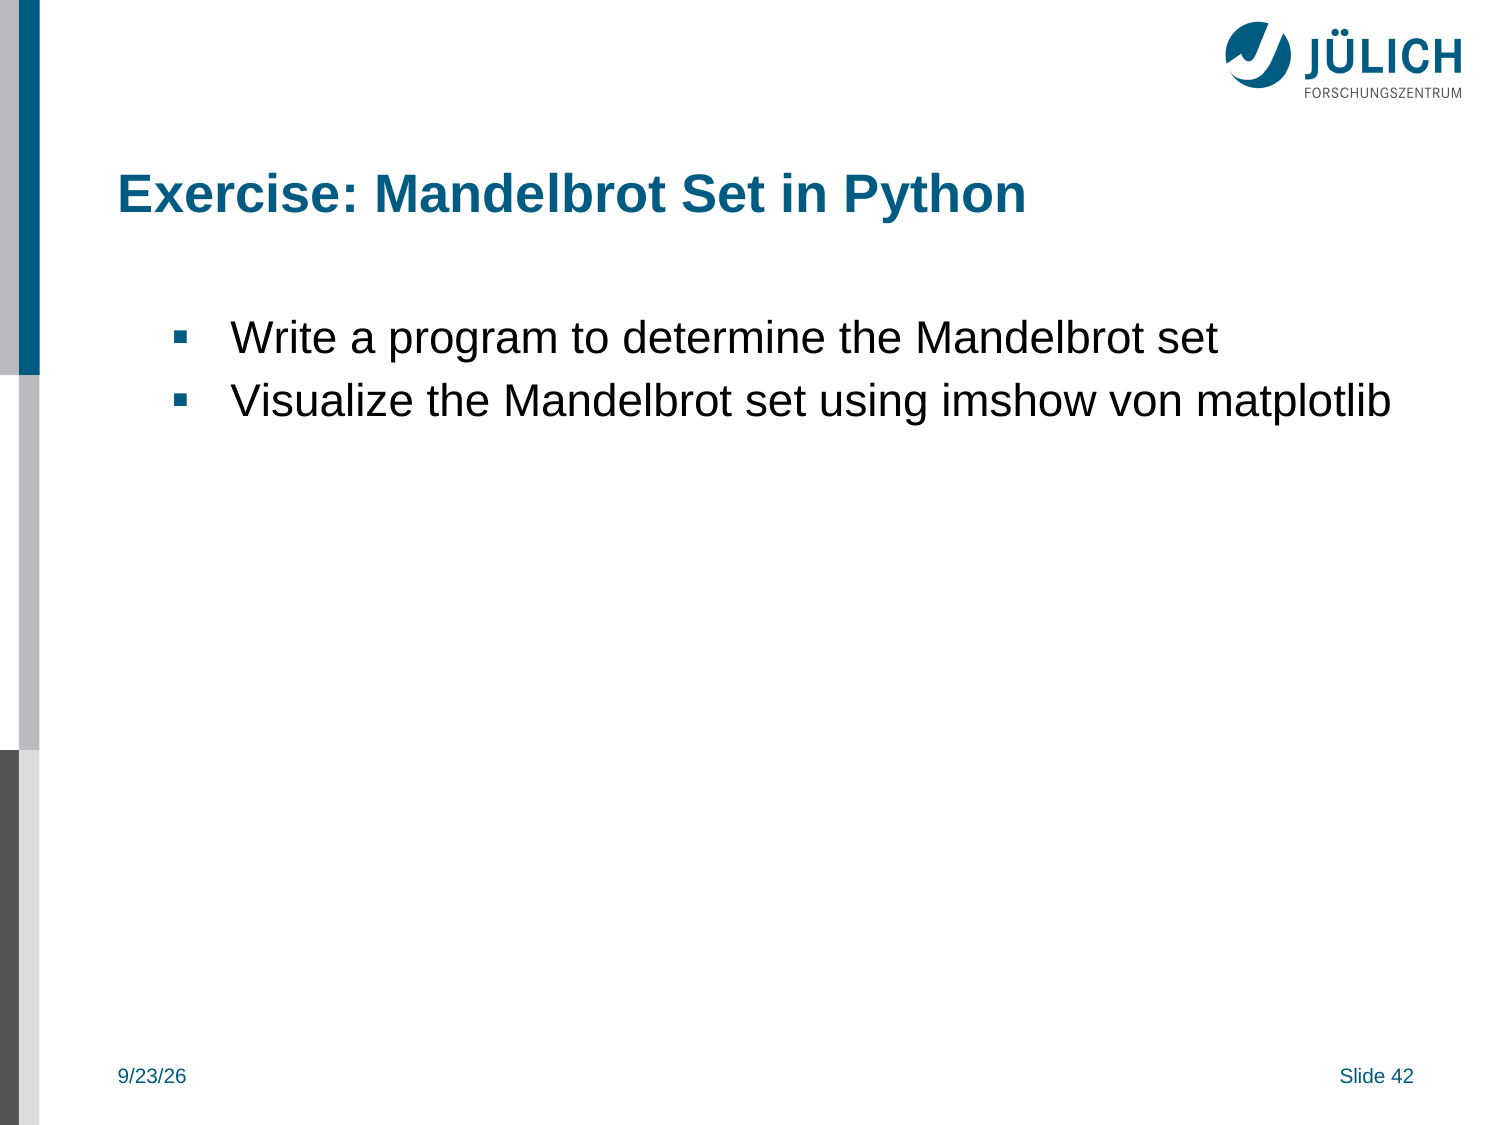

# Exercise: Mandelbrot Set in Python
Write a program to determine the Mandelbrot set
Visualize the Mandelbrot set using imshow von matplotlib